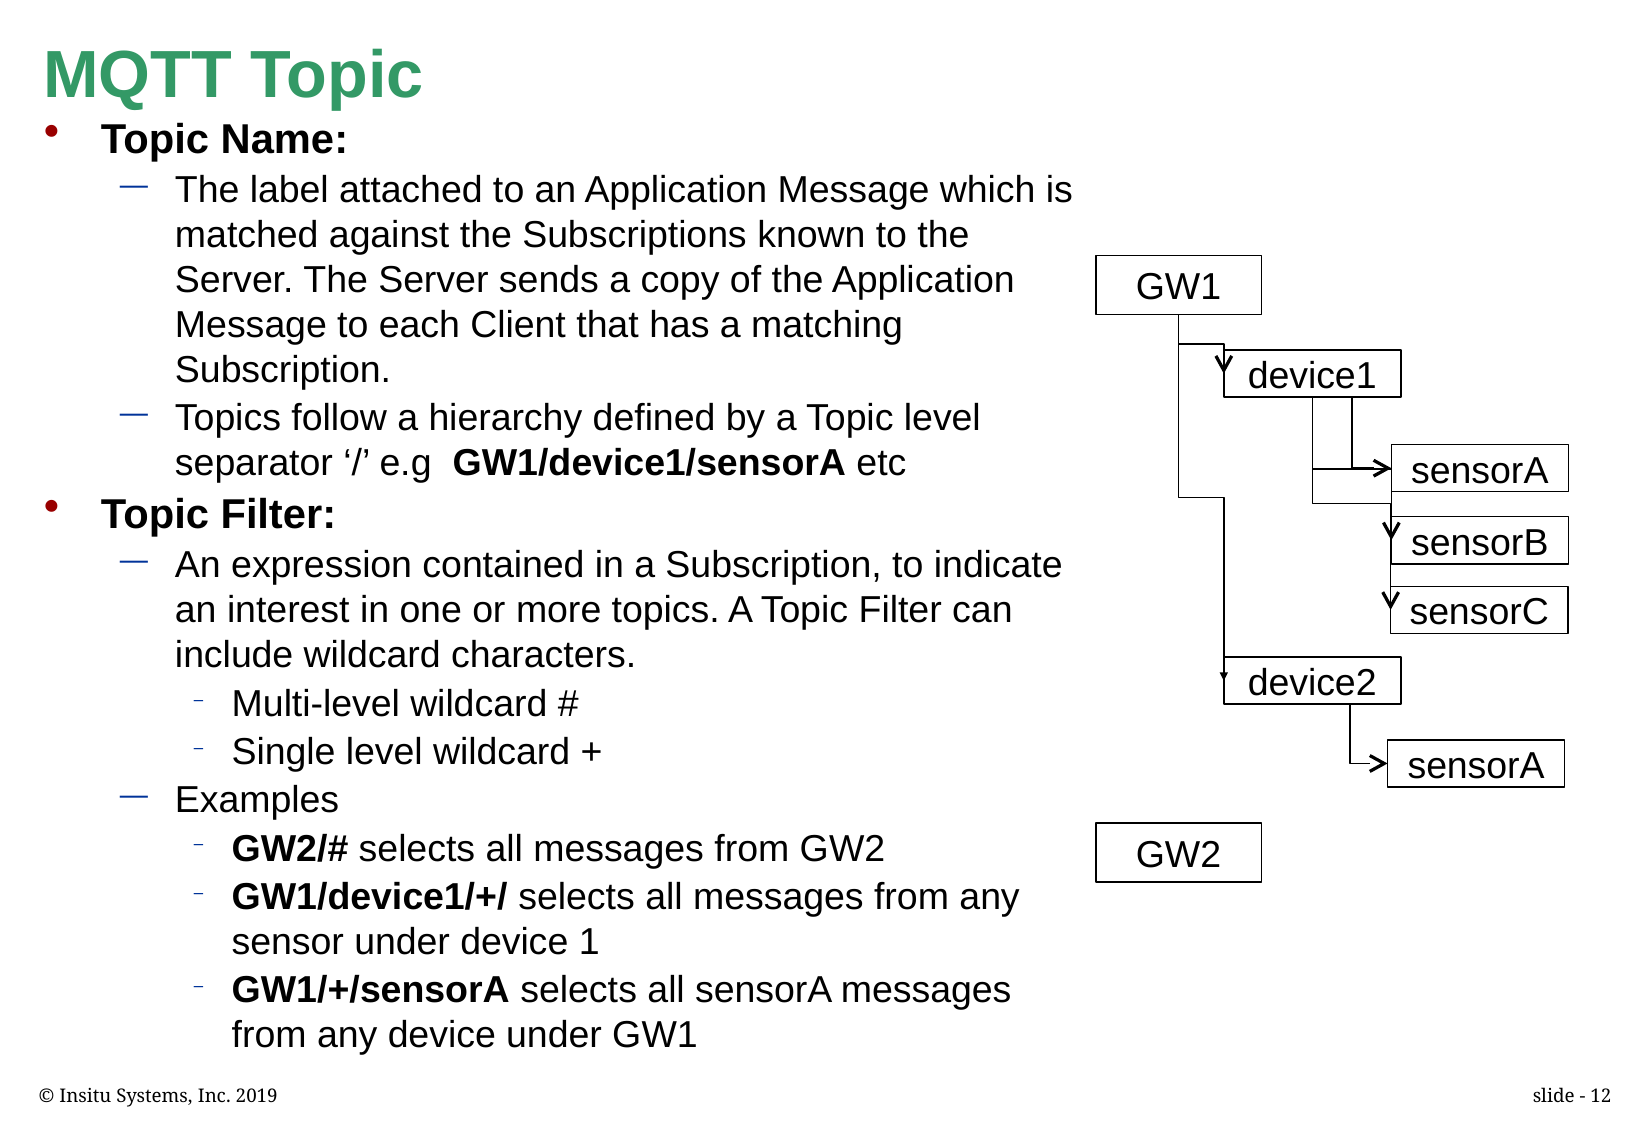

# MQTT Topic
Topic Name:
The label attached to an Application Message which is matched against the Subscriptions known to the Server. The Server sends a copy of the Application Message to each Client that has a matching Subscription.
Topics follow a hierarchy defined by a Topic level separator ‘/’ e.g GW1/device1/sensorA etc
Topic Filter:
An expression contained in a Subscription, to indicate an interest in one or more topics. A Topic Filter can include wildcard characters.
Multi-level wildcard #
Single level wildcard +
Examples
GW2/# selects all messages from GW2
GW1/device1/+/ selects all messages from any sensor under device 1
GW1/+/sensorA selects all sensorA messages from any device under GW1
GW1
device1
sensorA
sensorB
sensorC
device2
sensorA
GW2